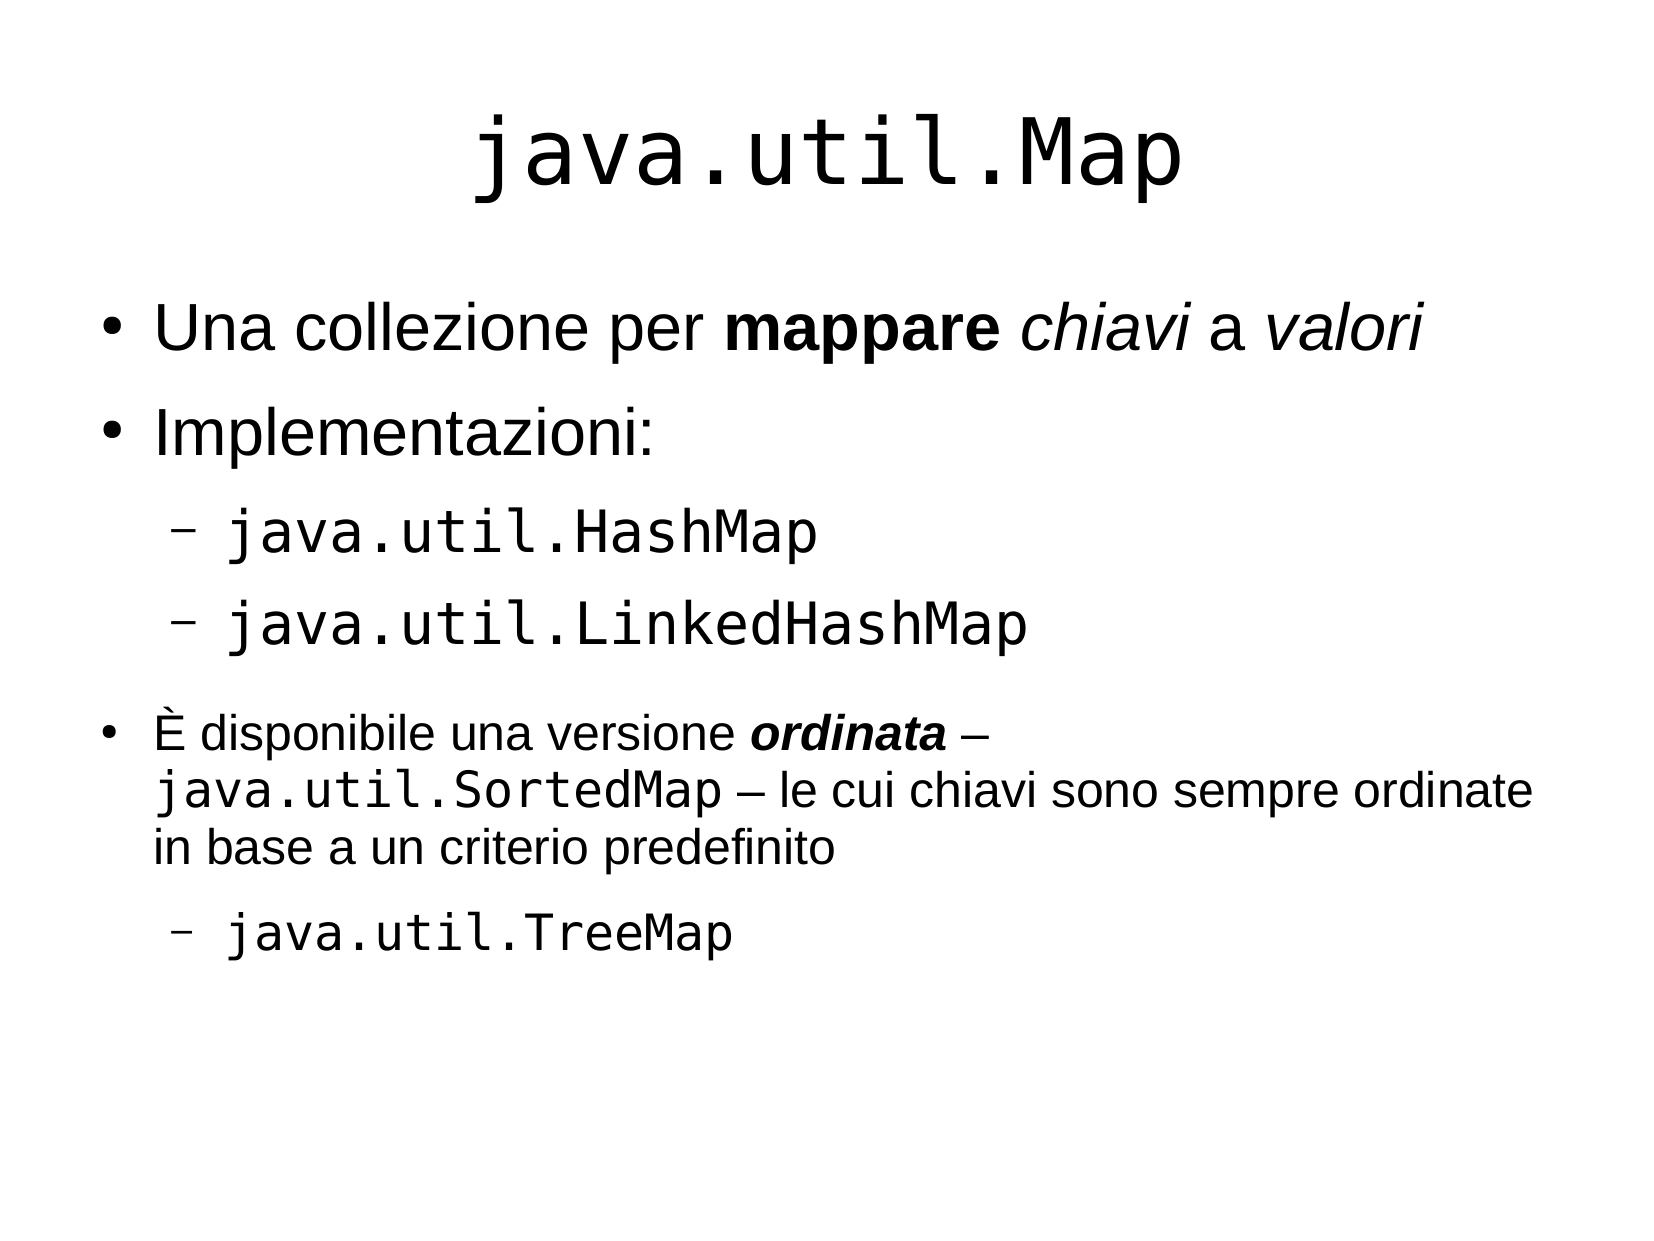

# java.util.Map
Una collezione per mappare chiavi a valori
Implementazioni:
java.util.HashMap
java.util.LinkedHashMap
È disponibile una versione ordinata – java.util.SortedMap – le cui chiavi sono sempre ordinate in base a un criterio predefinito
java.util.TreeMap